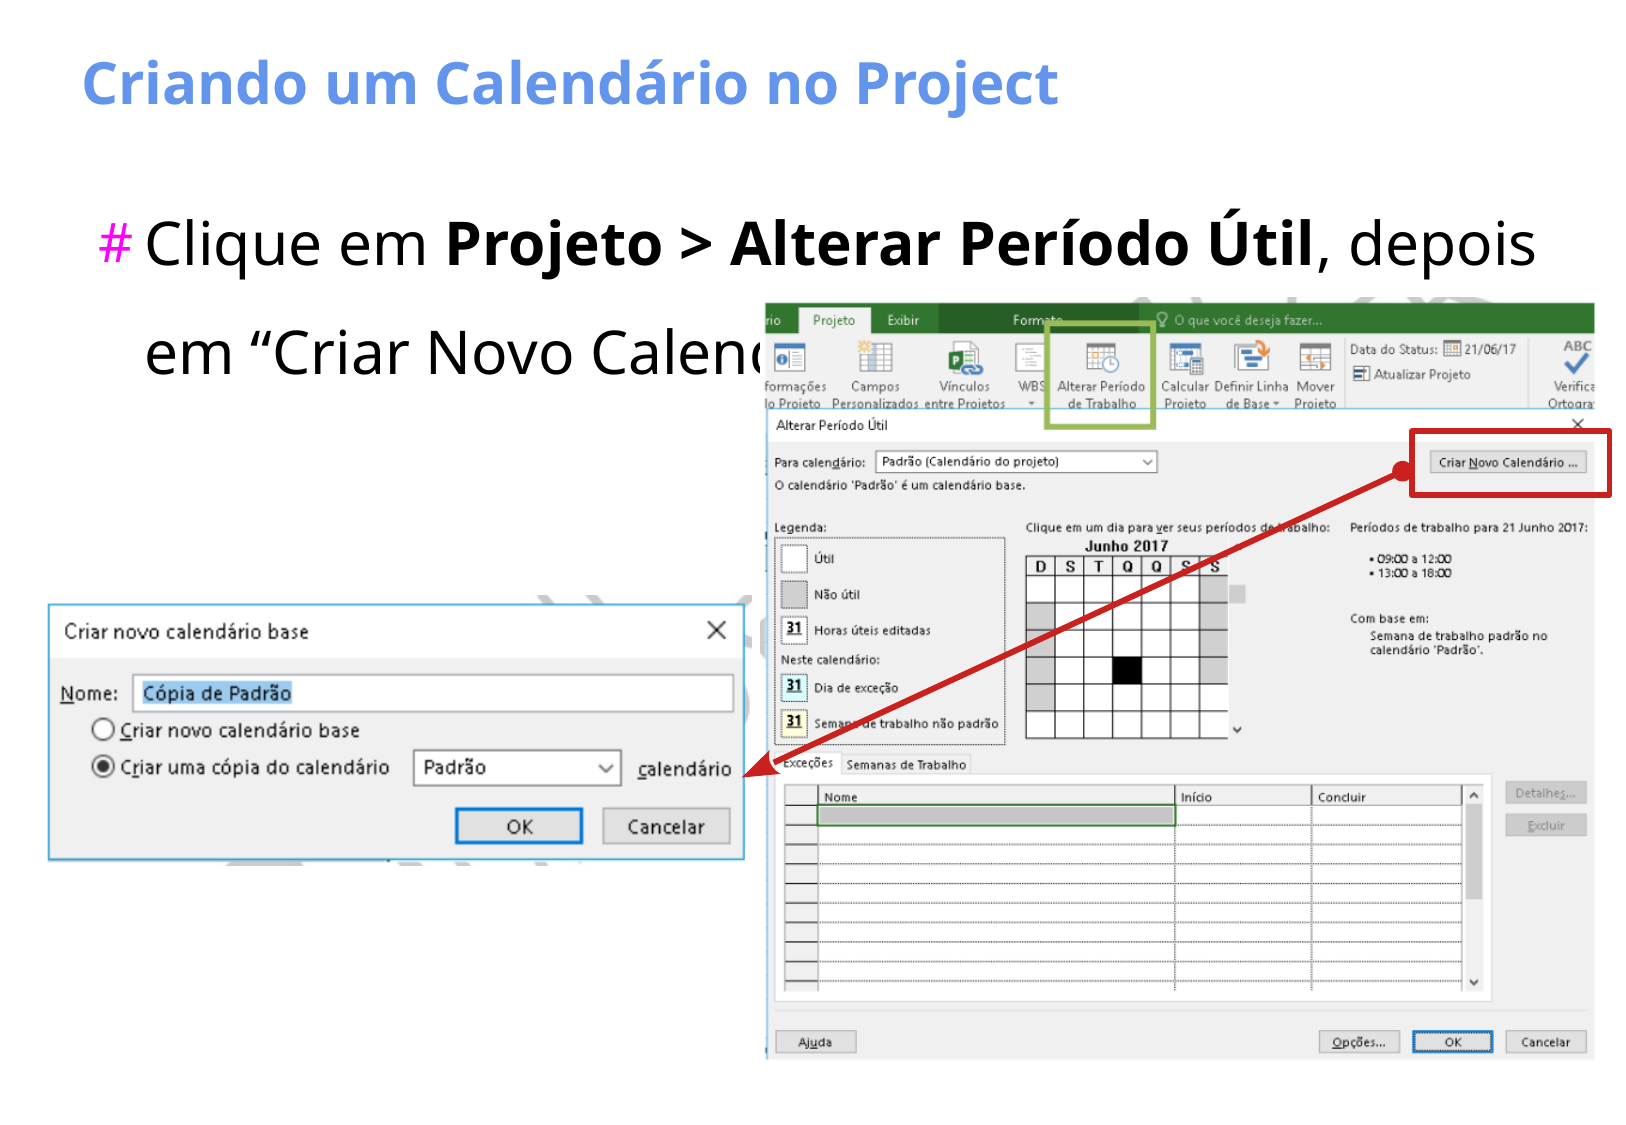

# Criando um Calendário no Project
Clique em Projeto > Alterar Período Útil, depois em “Criar Novo Calendário”